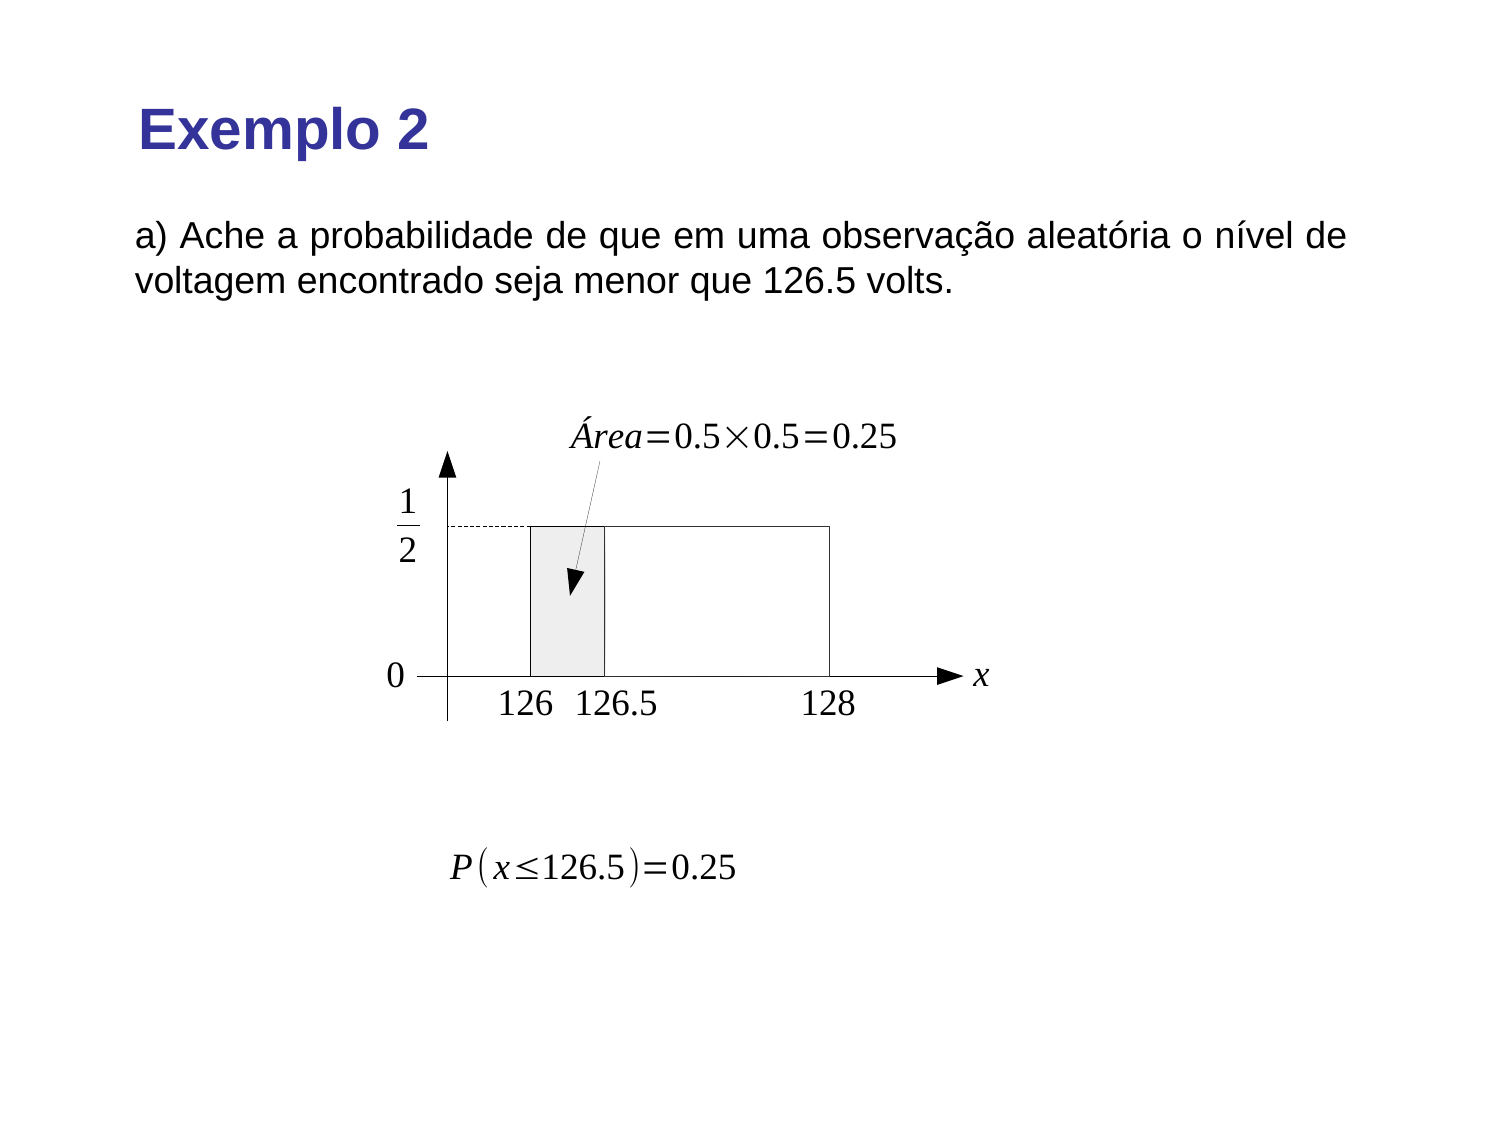

Exemplo 2
a) Ache a probabilidade de que em uma observação aleatória o nível de voltagem encontrado seja menor que 126.5 volts.